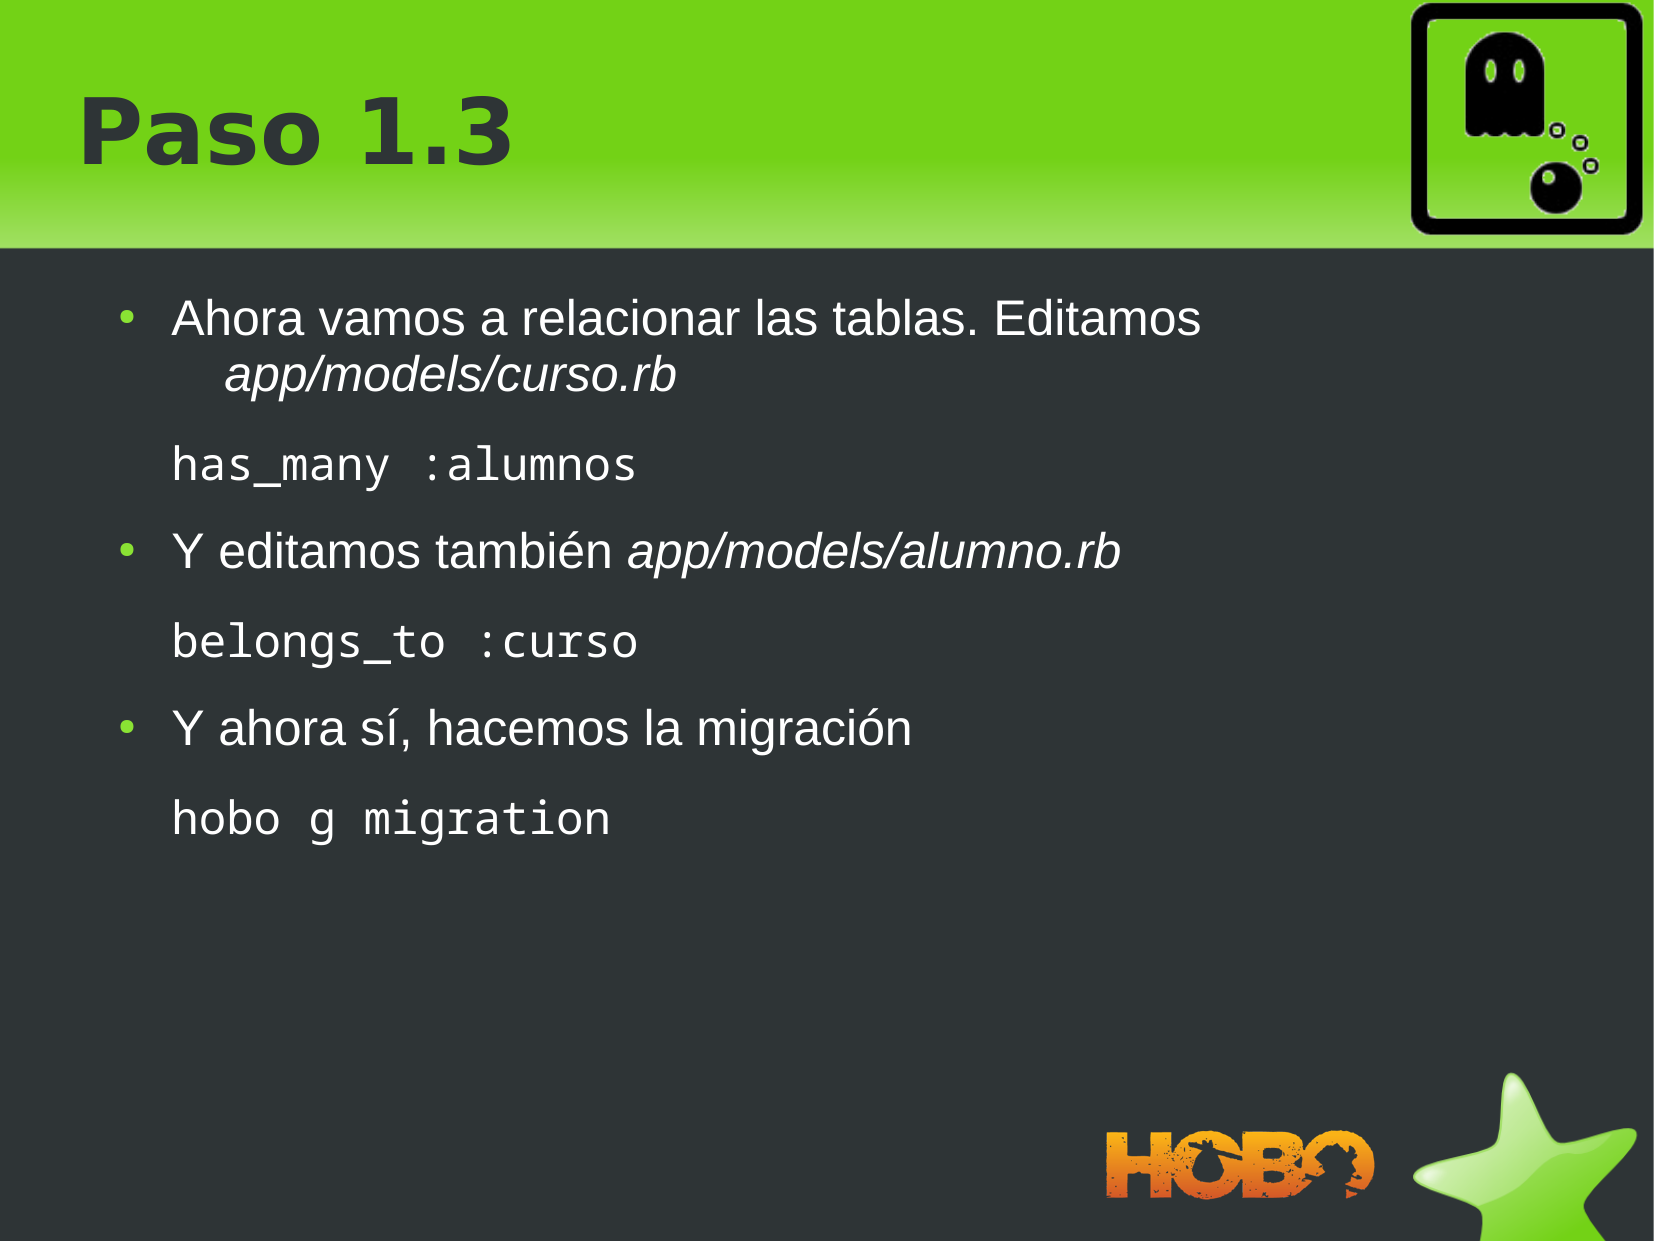

# Paso 1.3
Ahora vamos a relacionar las tablas. Editamos app/models/curso.rb
has_many :alumnos
Y editamos también app/models/alumno.rb
belongs_to :curso
Y ahora sí, hacemos la migración
hobo g migration